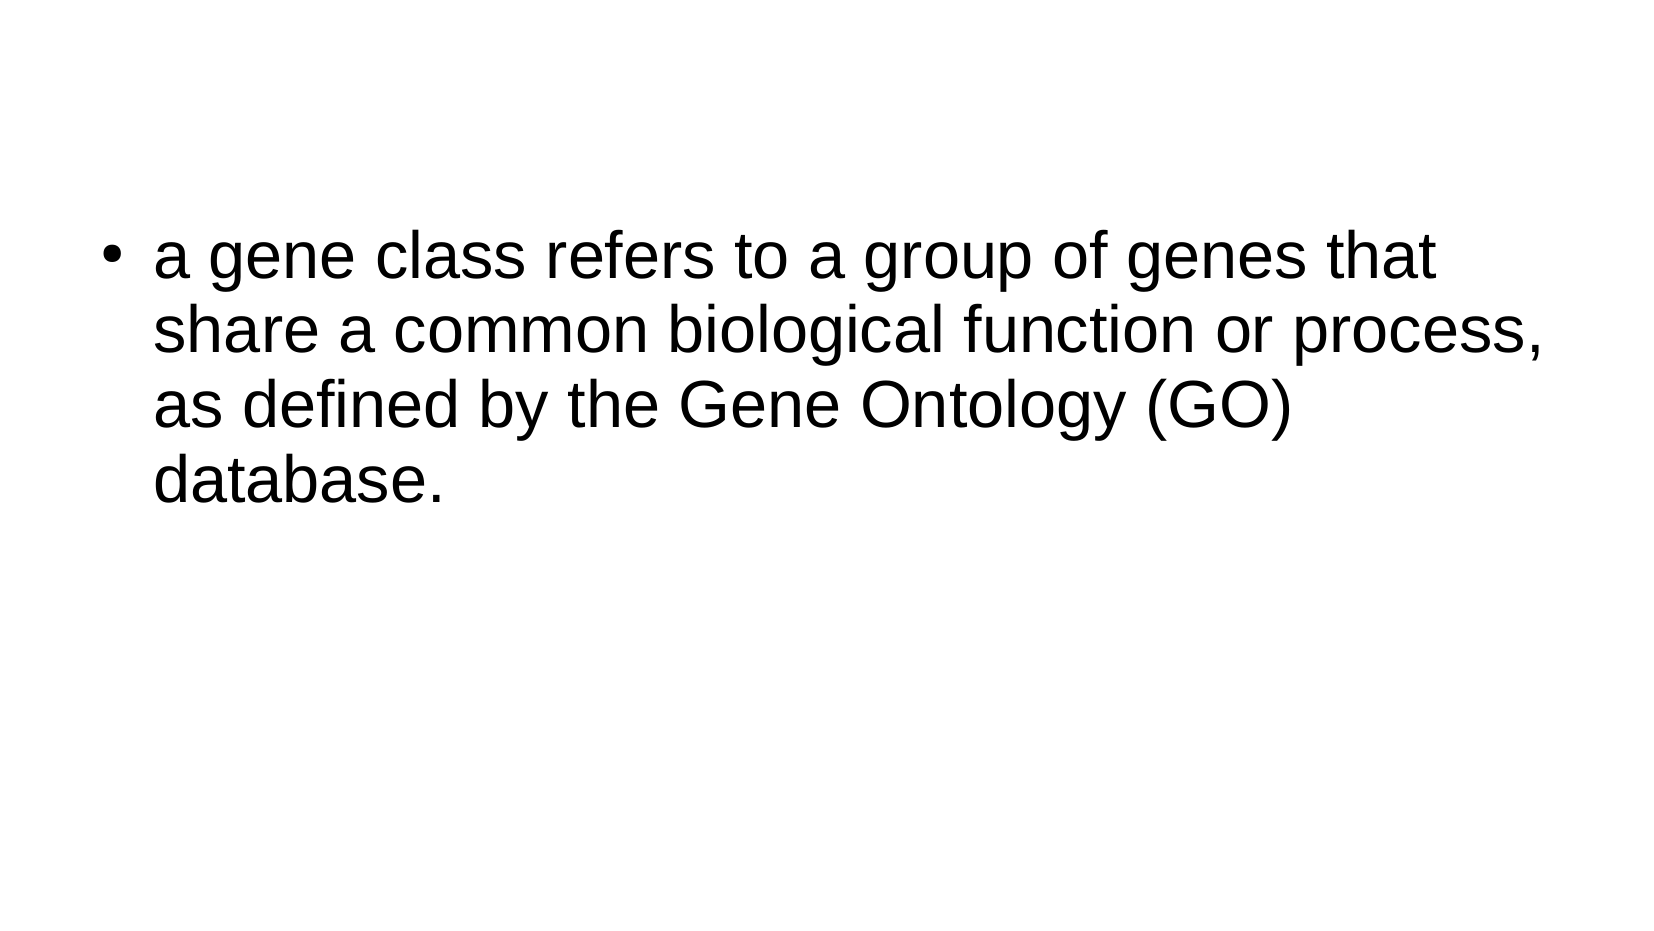

#
a gene class refers to a group of genes that share a common biological function or process, as defined by the Gene Ontology (GO) database.